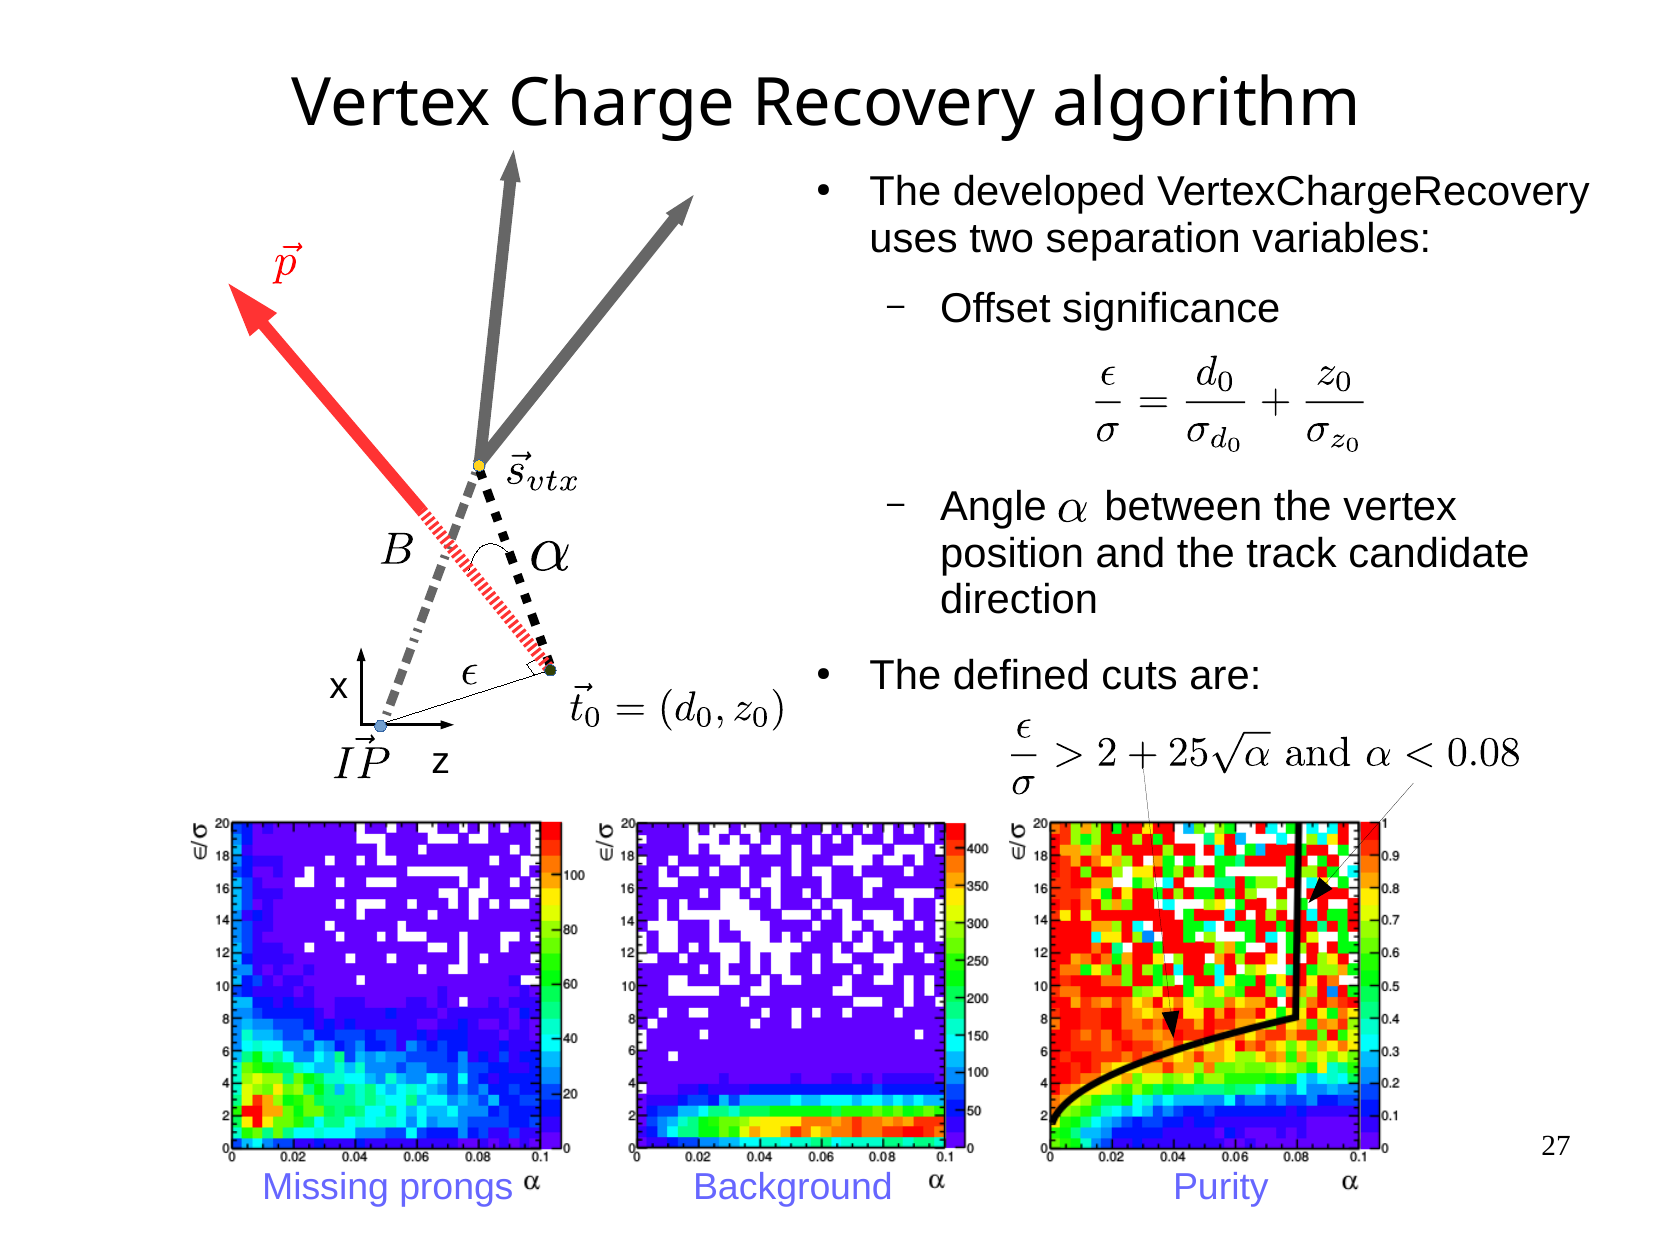

# Vertex Charge Recovery algorithm
The developed VertexChargeRecovery uses two separation variables:
Offset significance
Angle between the vertex position and the track candidate direction
The defined cuts are:
x
z
27
Missing prongs
Background
Purity